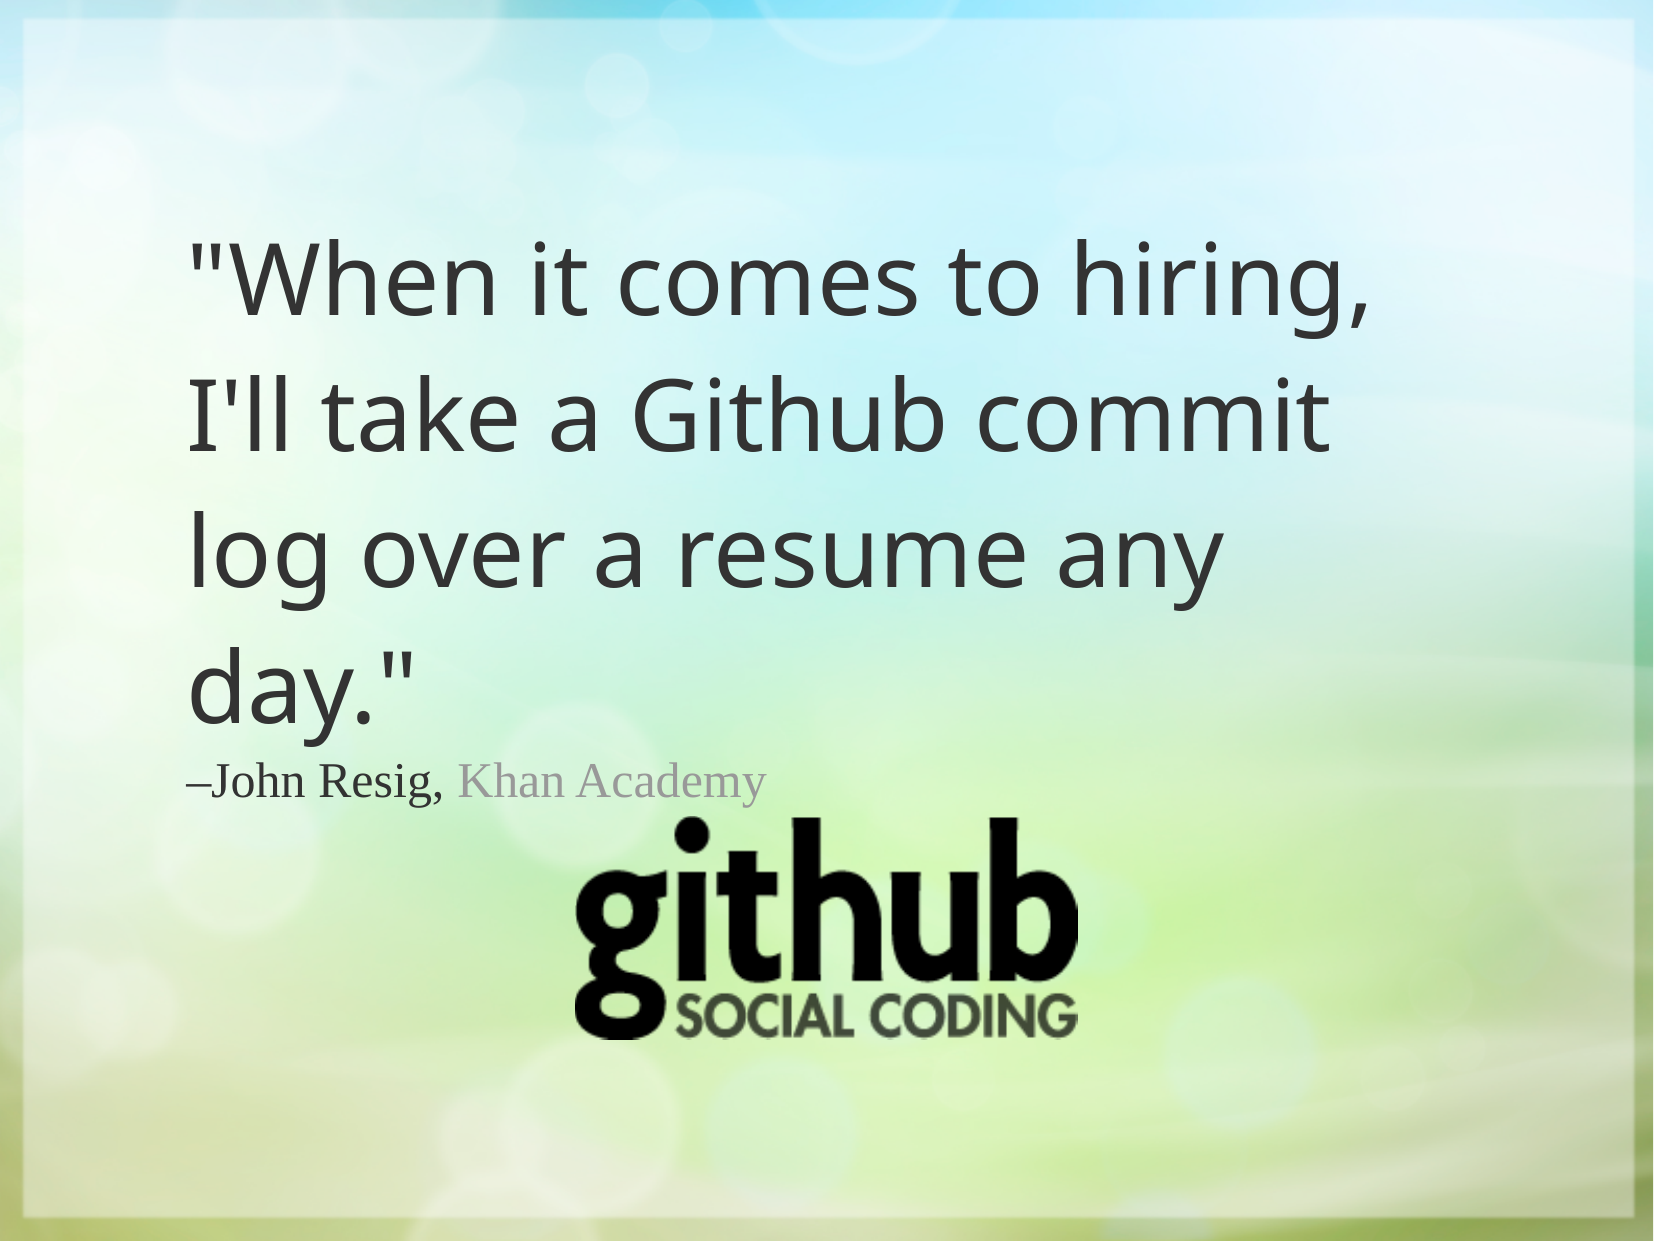

# "When it comes to hiring, I'll take a Github commit log over a resume any day."
–John Resig, Khan Academy